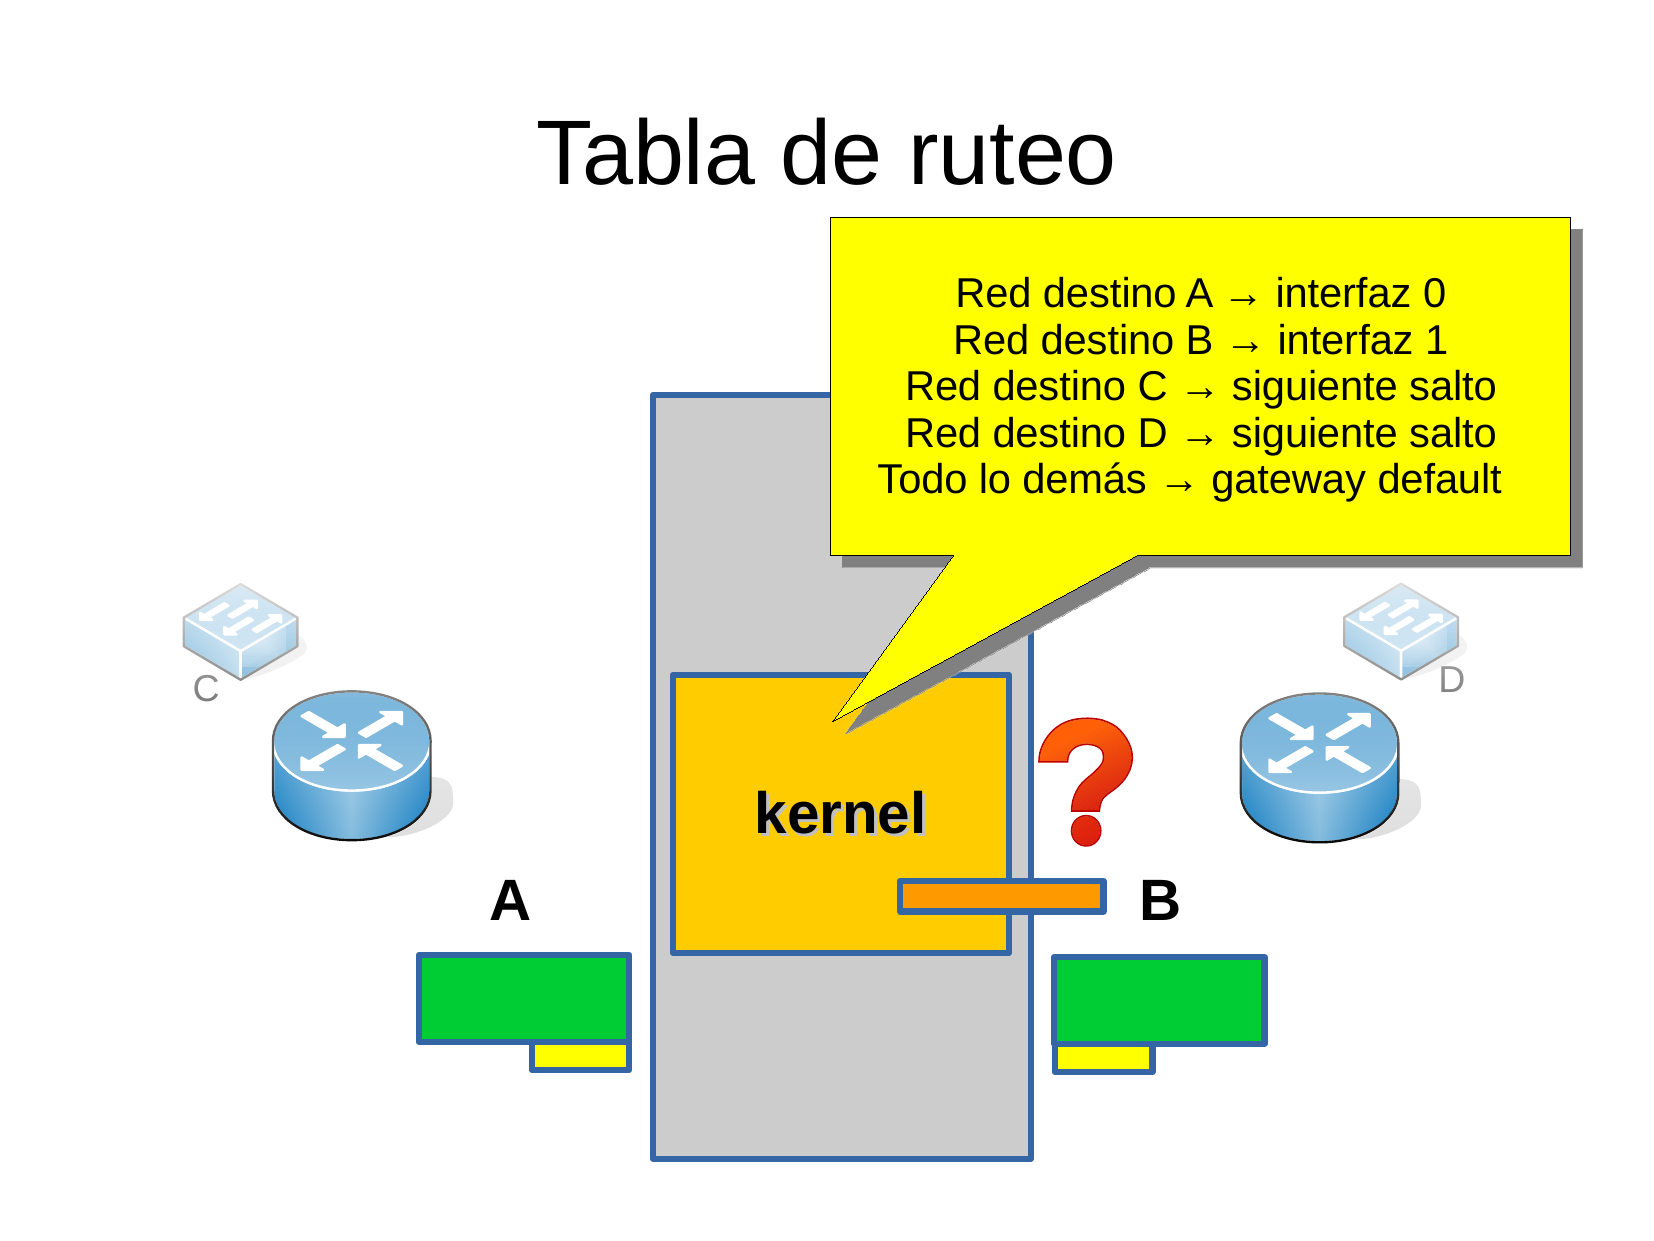

# Tabla de ruteo
Red destino A → interfaz 0
Red destino B → interfaz 1
Red destino C → siguiente salto
Red destino D → siguiente salto
Todo lo demás → gateway default
D
C
kernel
A
B